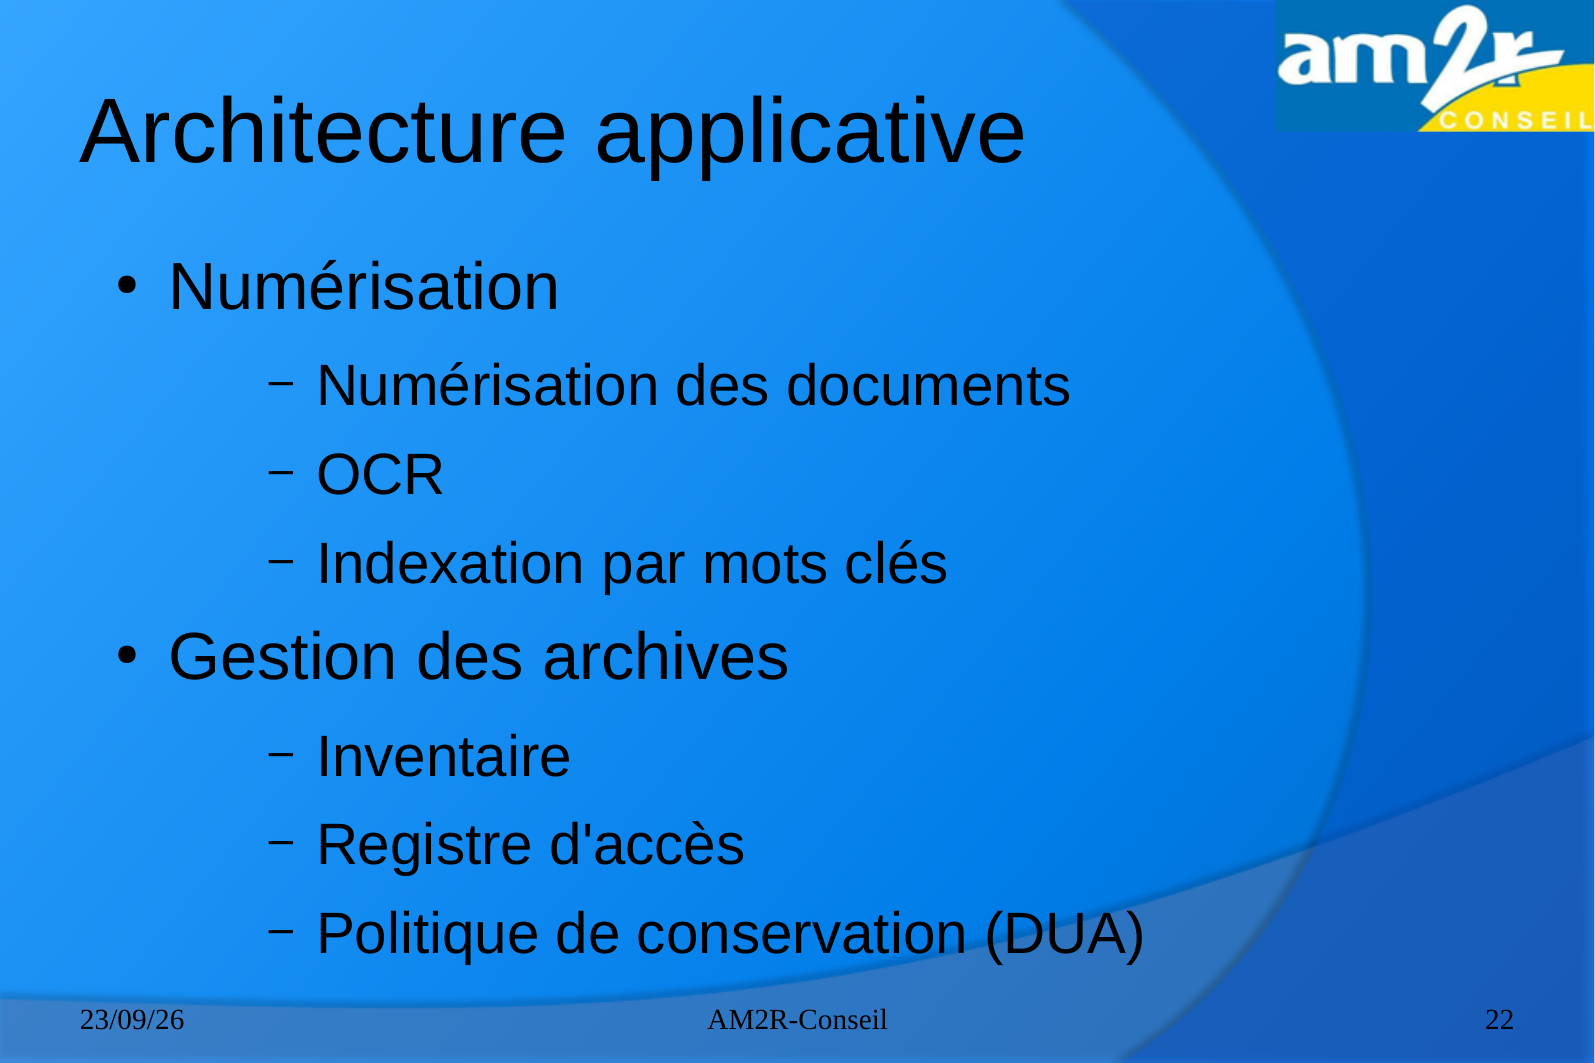

# Architecture applicative
Numérisation
Numérisation des documents
OCR
Indexation par mots clés
Gestion des archives
Inventaire
Registre d'accès
Politique de conservation (DUA)
AM2R-Conseil
22